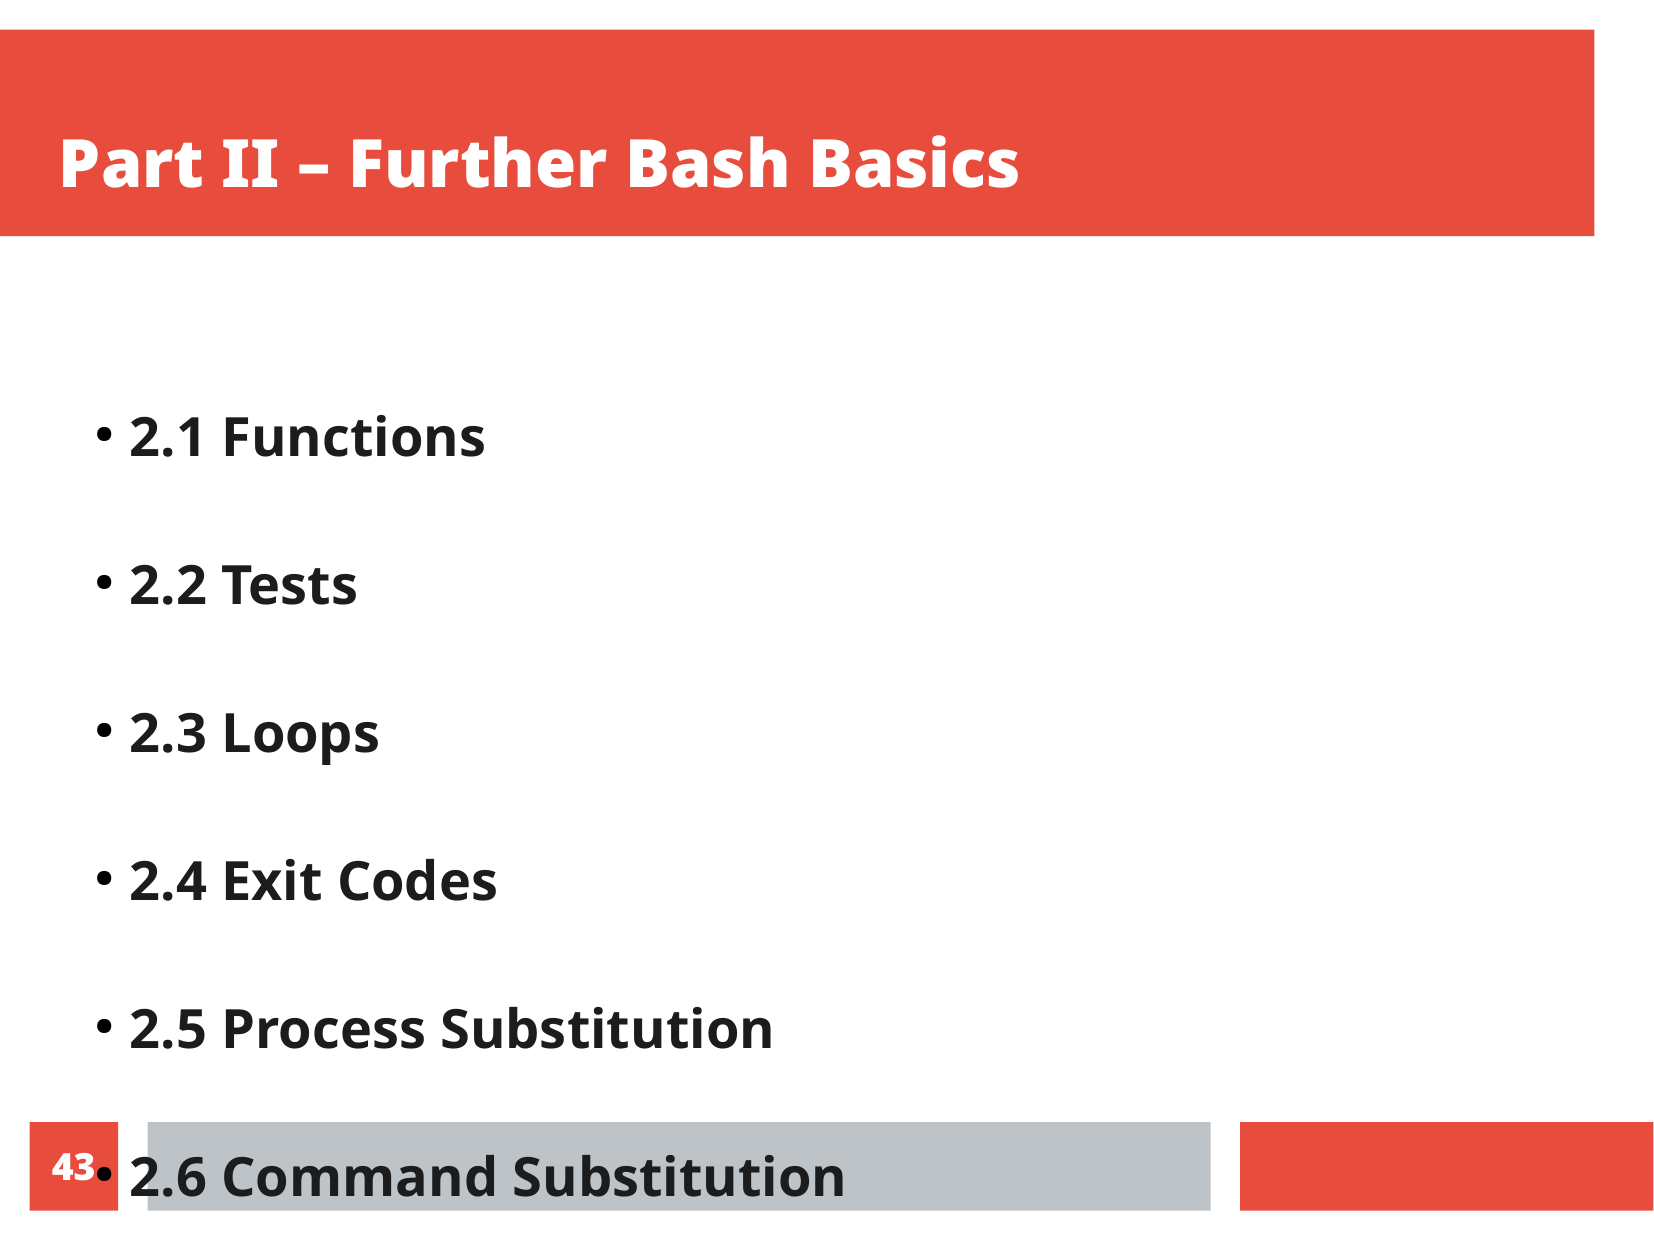

# Part II – Further Bash Basics
2.1 Functions
2.2 Tests
2.3 Loops
2.4 Exit Codes
2.5 Process Substitution
2.6 Command Substitution
43